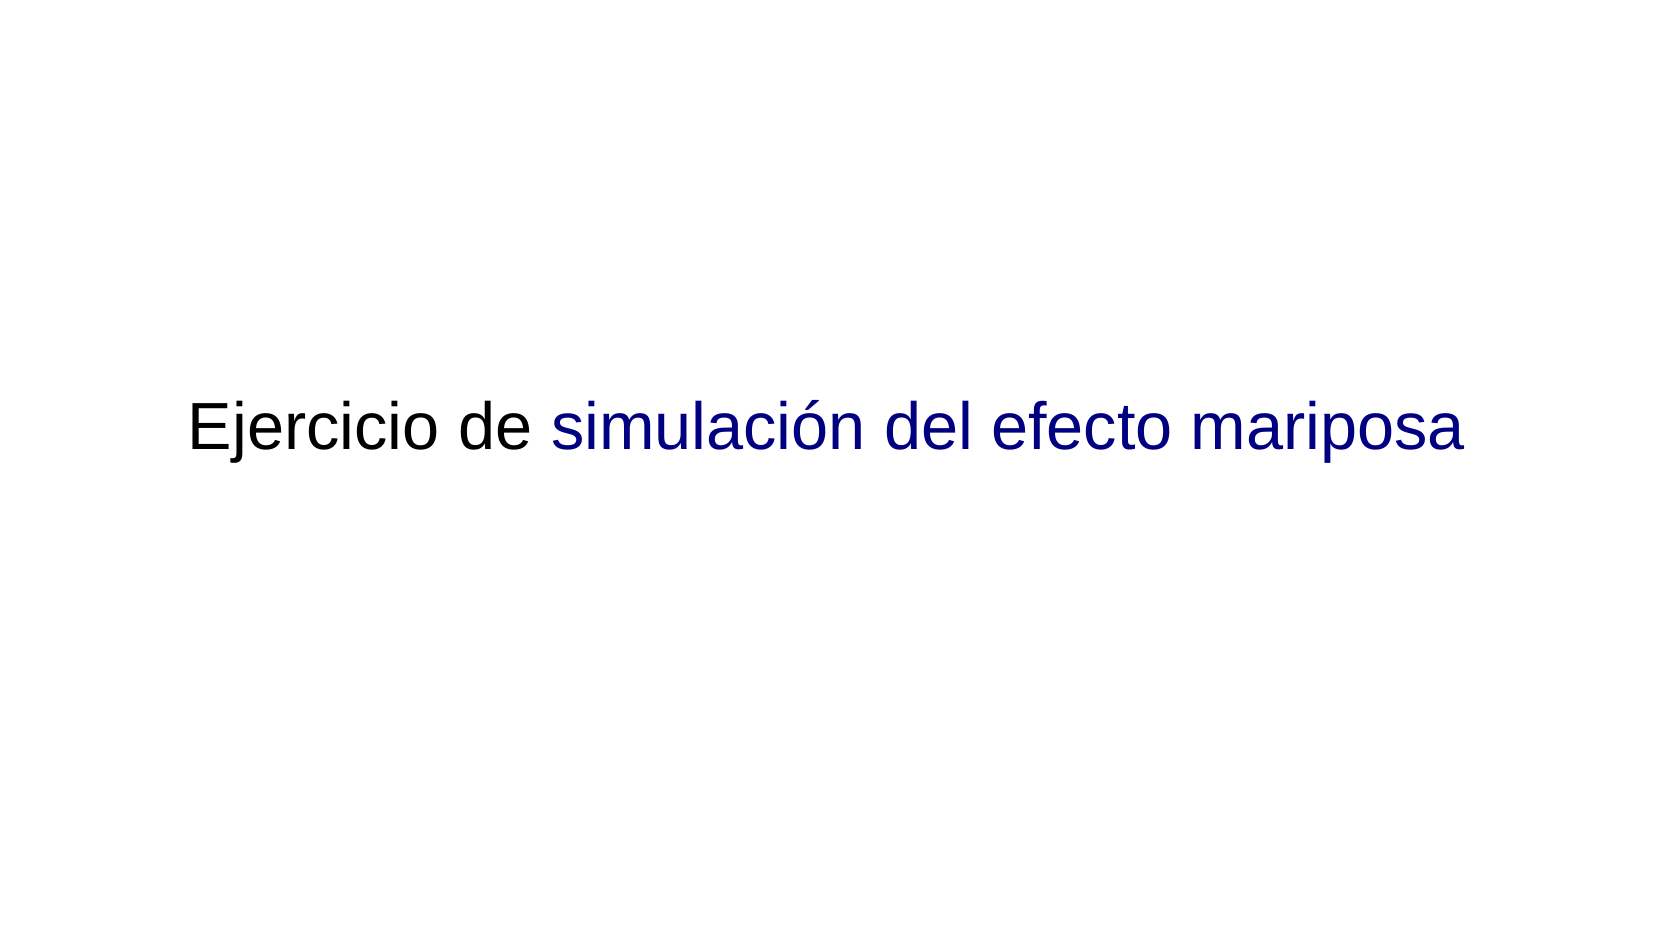

# Ejercicio de simulación del efecto mariposa